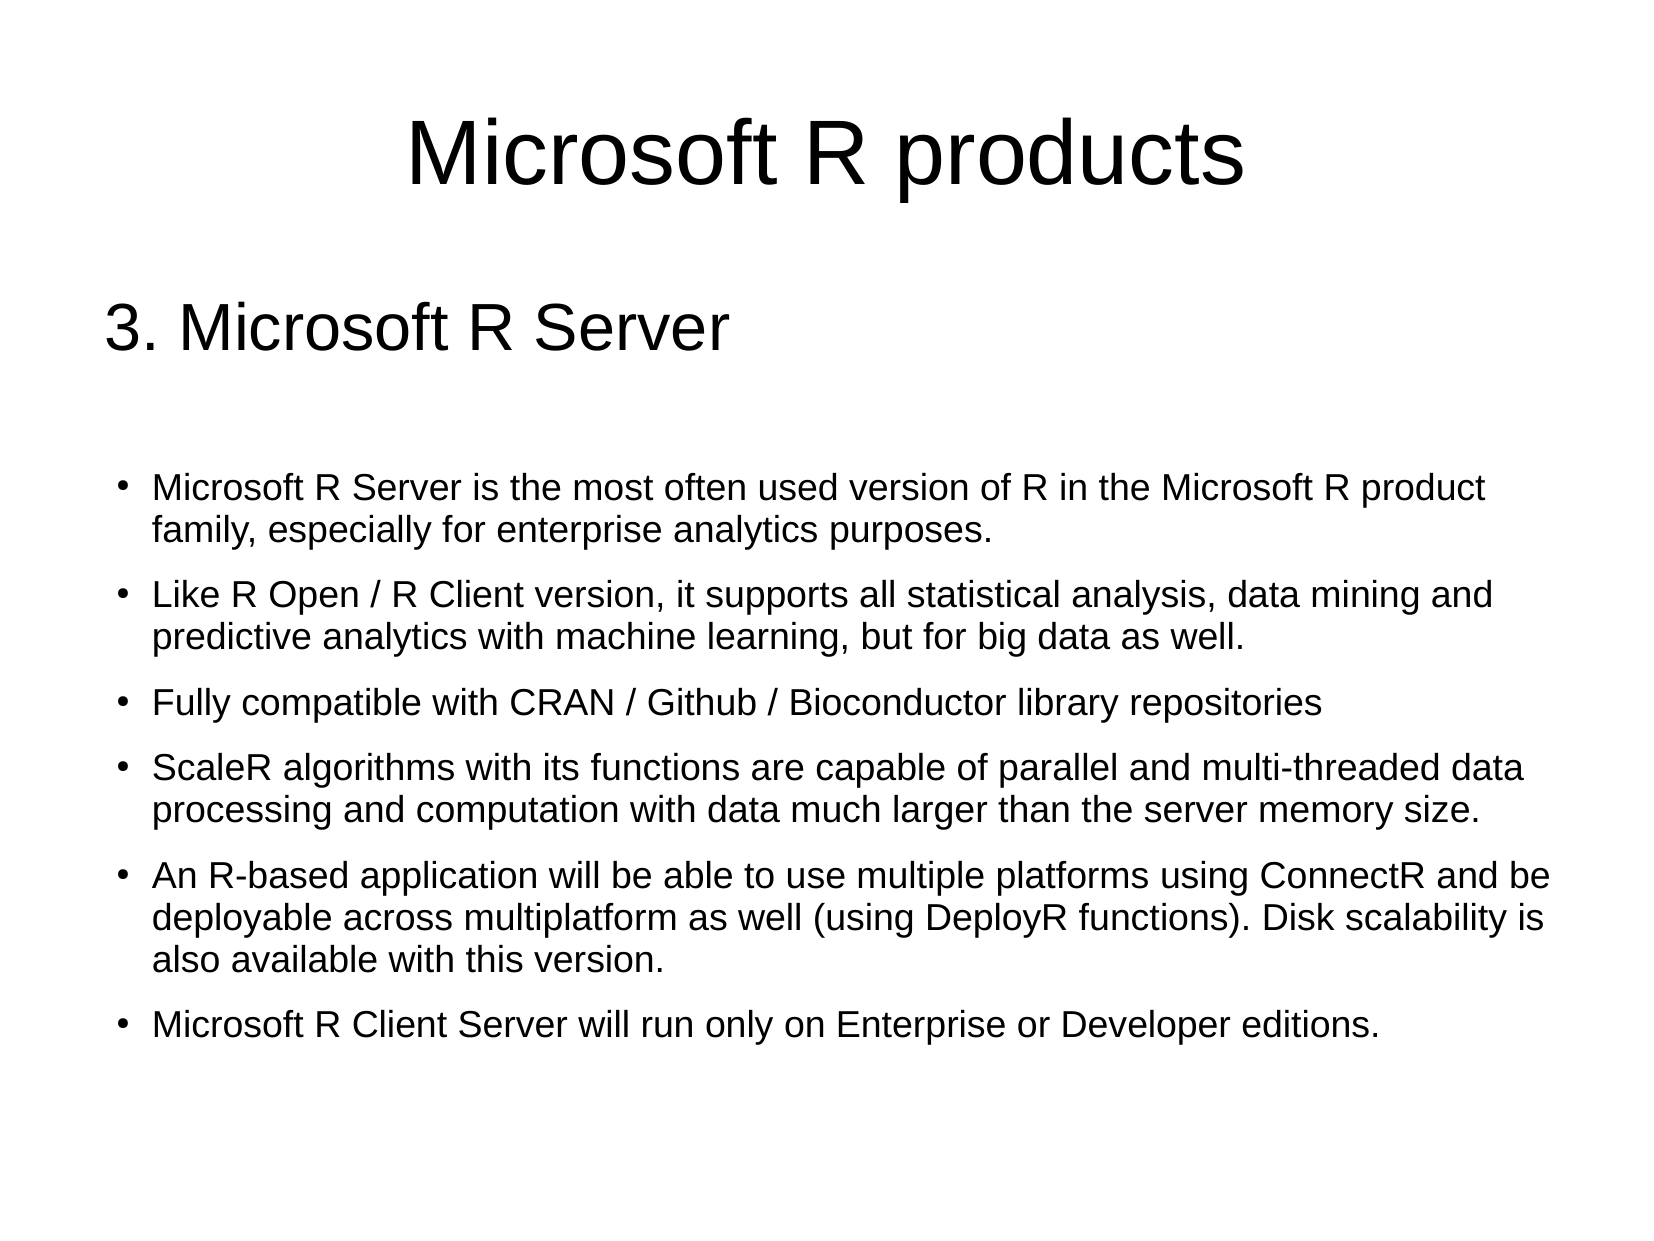

# Microsoft R products
3. Microsoft R Server
Microsoft R Server is the most often used version of R in the Microsoft R product family, especially for enterprise analytics purposes.
Like R Open / R Client version, it supports all statistical analysis, data mining and predictive analytics with machine learning, but for big data as well.
Fully compatible with CRAN / Github / Bioconductor library repositories
ScaleR algorithms with its functions are capable of parallel and multi-threaded data processing and computation with data much larger than the server memory size.
An R-based application will be able to use multiple platforms using ConnectR and be deployable across multiplatform as well (using DeployR functions). Disk scalability is also available with this version.
Microsoft R Client Server will run only on Enterprise or Developer editions.